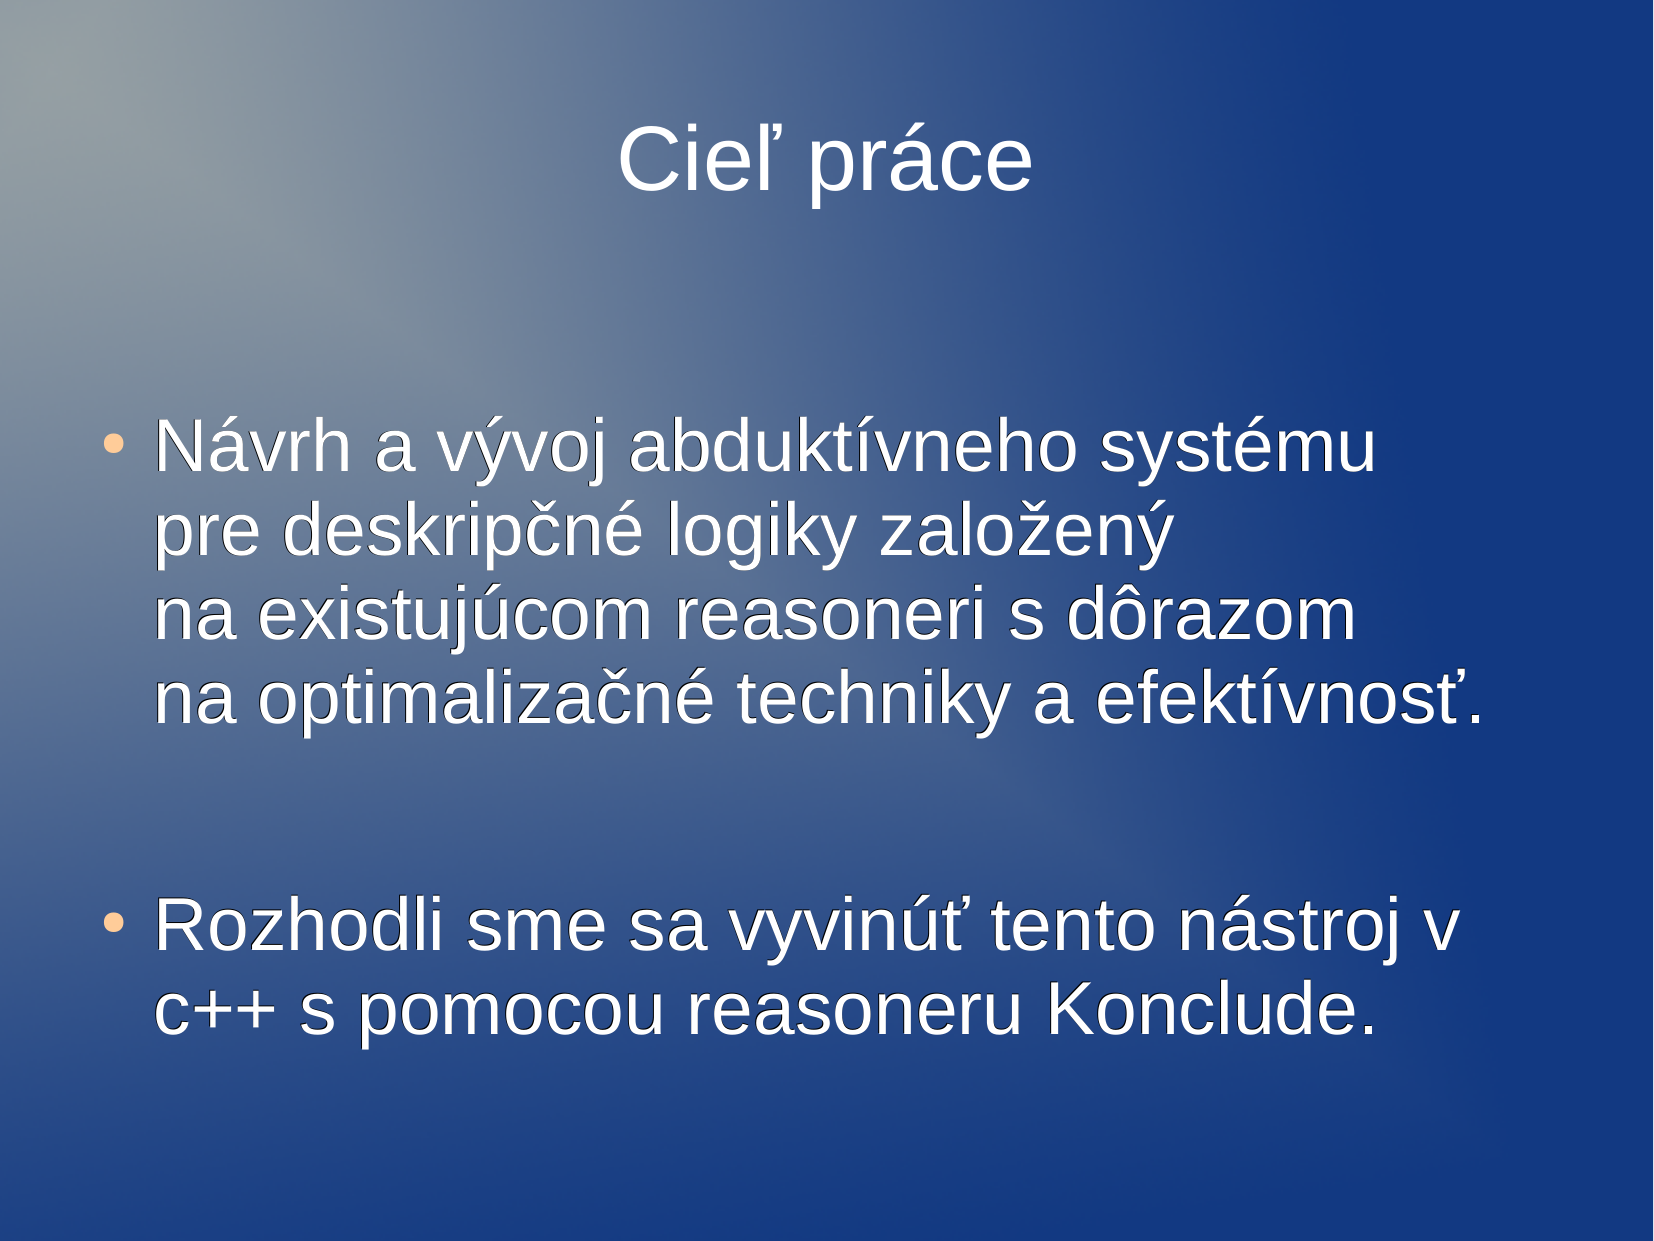

# Cieľ práce
Návrh a vývoj abduktívneho systému pre deskripčné logiky založený na existujúcom reasoneri s dôrazom na optimalizačné techniky a efektívnosť.
Rozhodli sme sa vyvinúť tento nástroj v c++ s pomocou reasoneru Konclude.